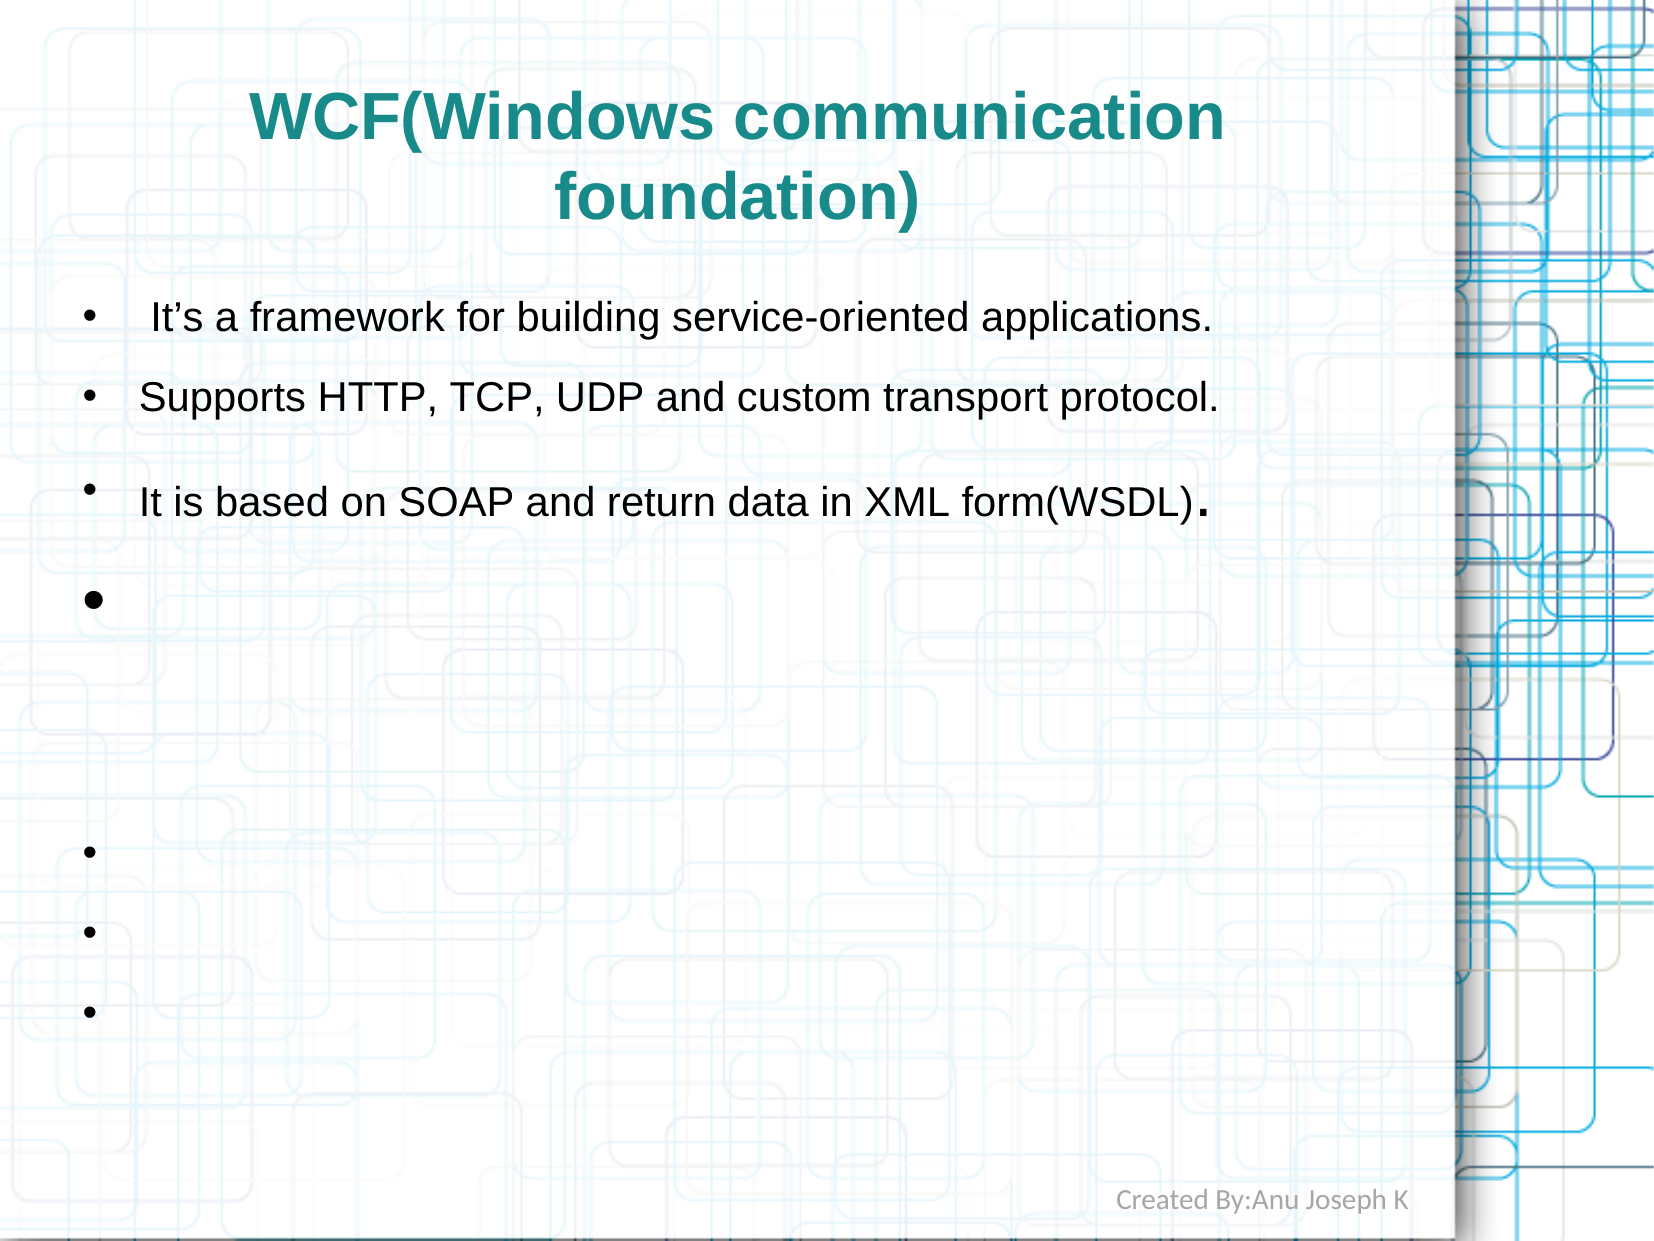

# WCF(Windows communication foundation)
 It’s a framework for building service-oriented applications.
Supports HTTP, TCP, UDP and custom transport protocol.
It is based on SOAP and return data in XML form(WSDL).